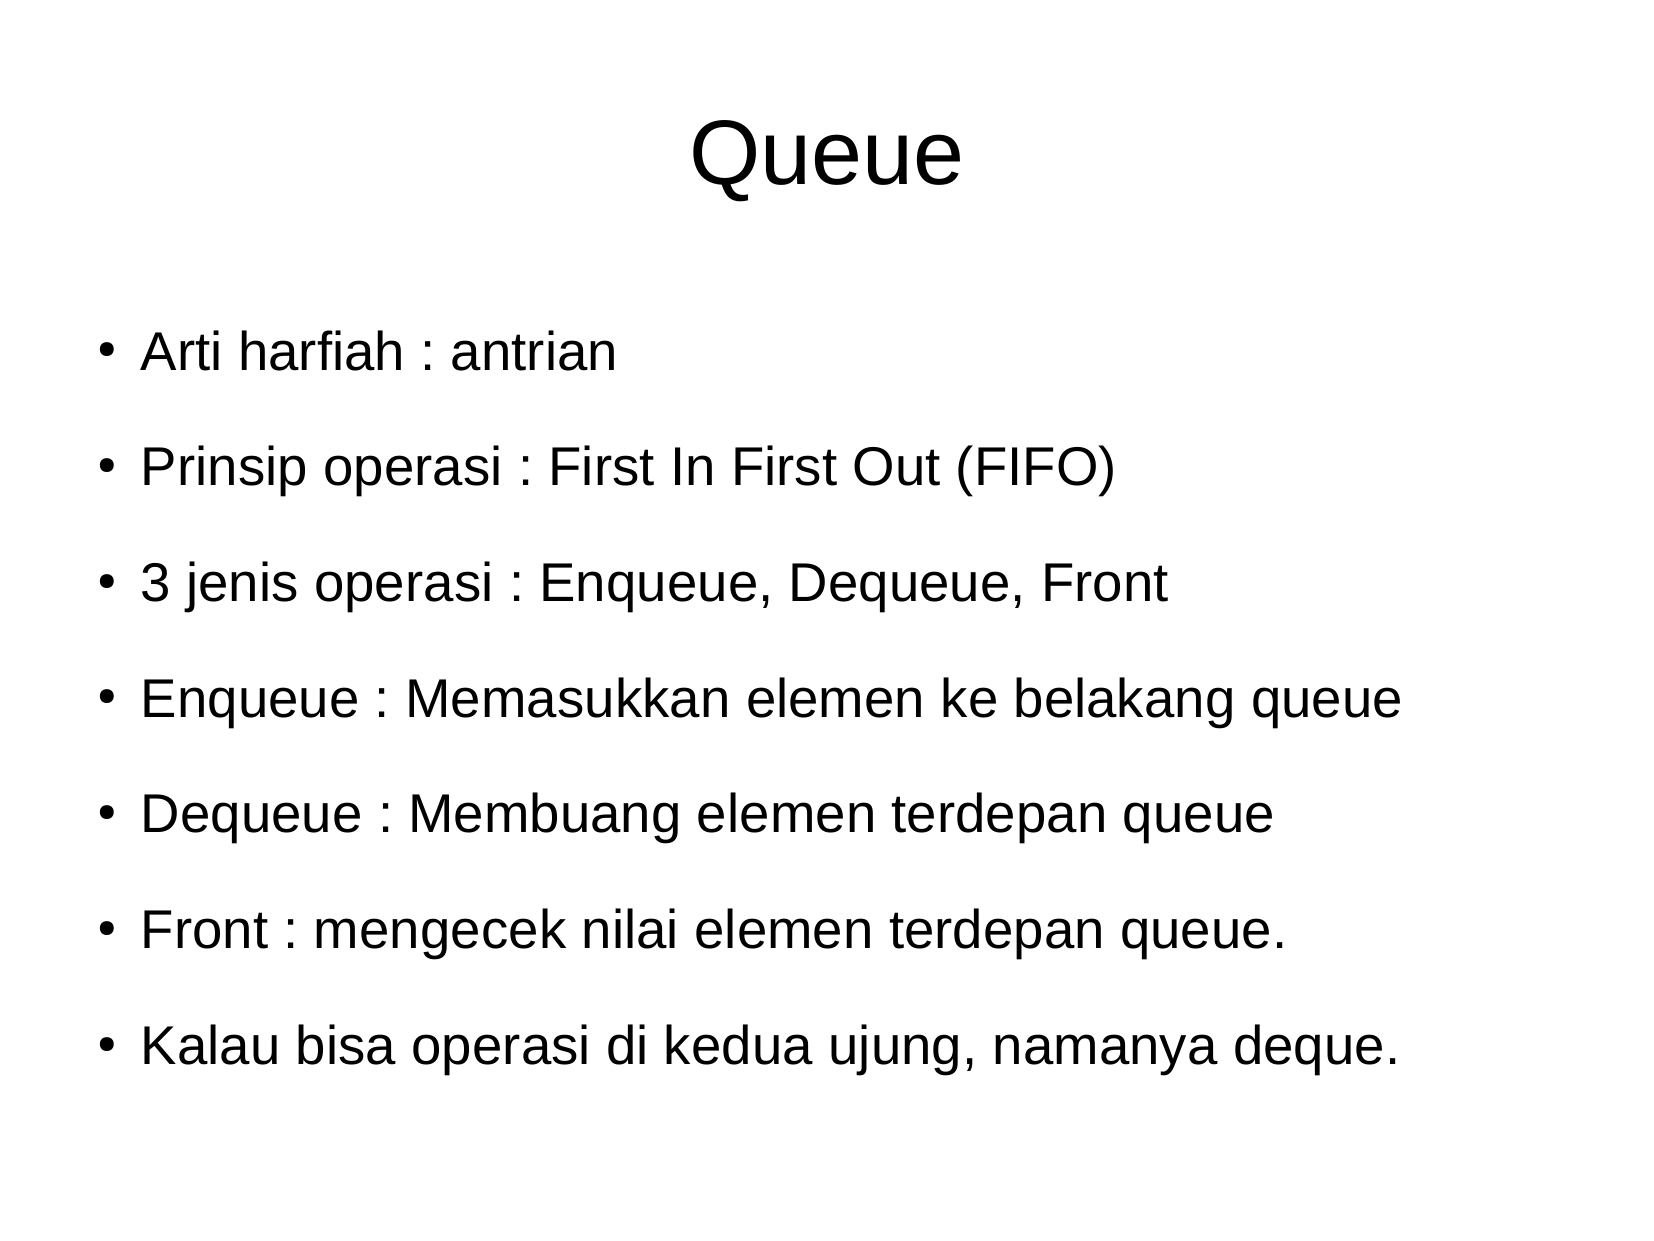

# Queue
Arti harfiah : antrian
Prinsip operasi : First In First Out (FIFO)
3 jenis operasi : Enqueue, Dequeue, Front
Enqueue : Memasukkan elemen ke belakang queue
Dequeue : Membuang elemen terdepan queue
Front : mengecek nilai elemen terdepan queue.
Kalau bisa operasi di kedua ujung, namanya deque.